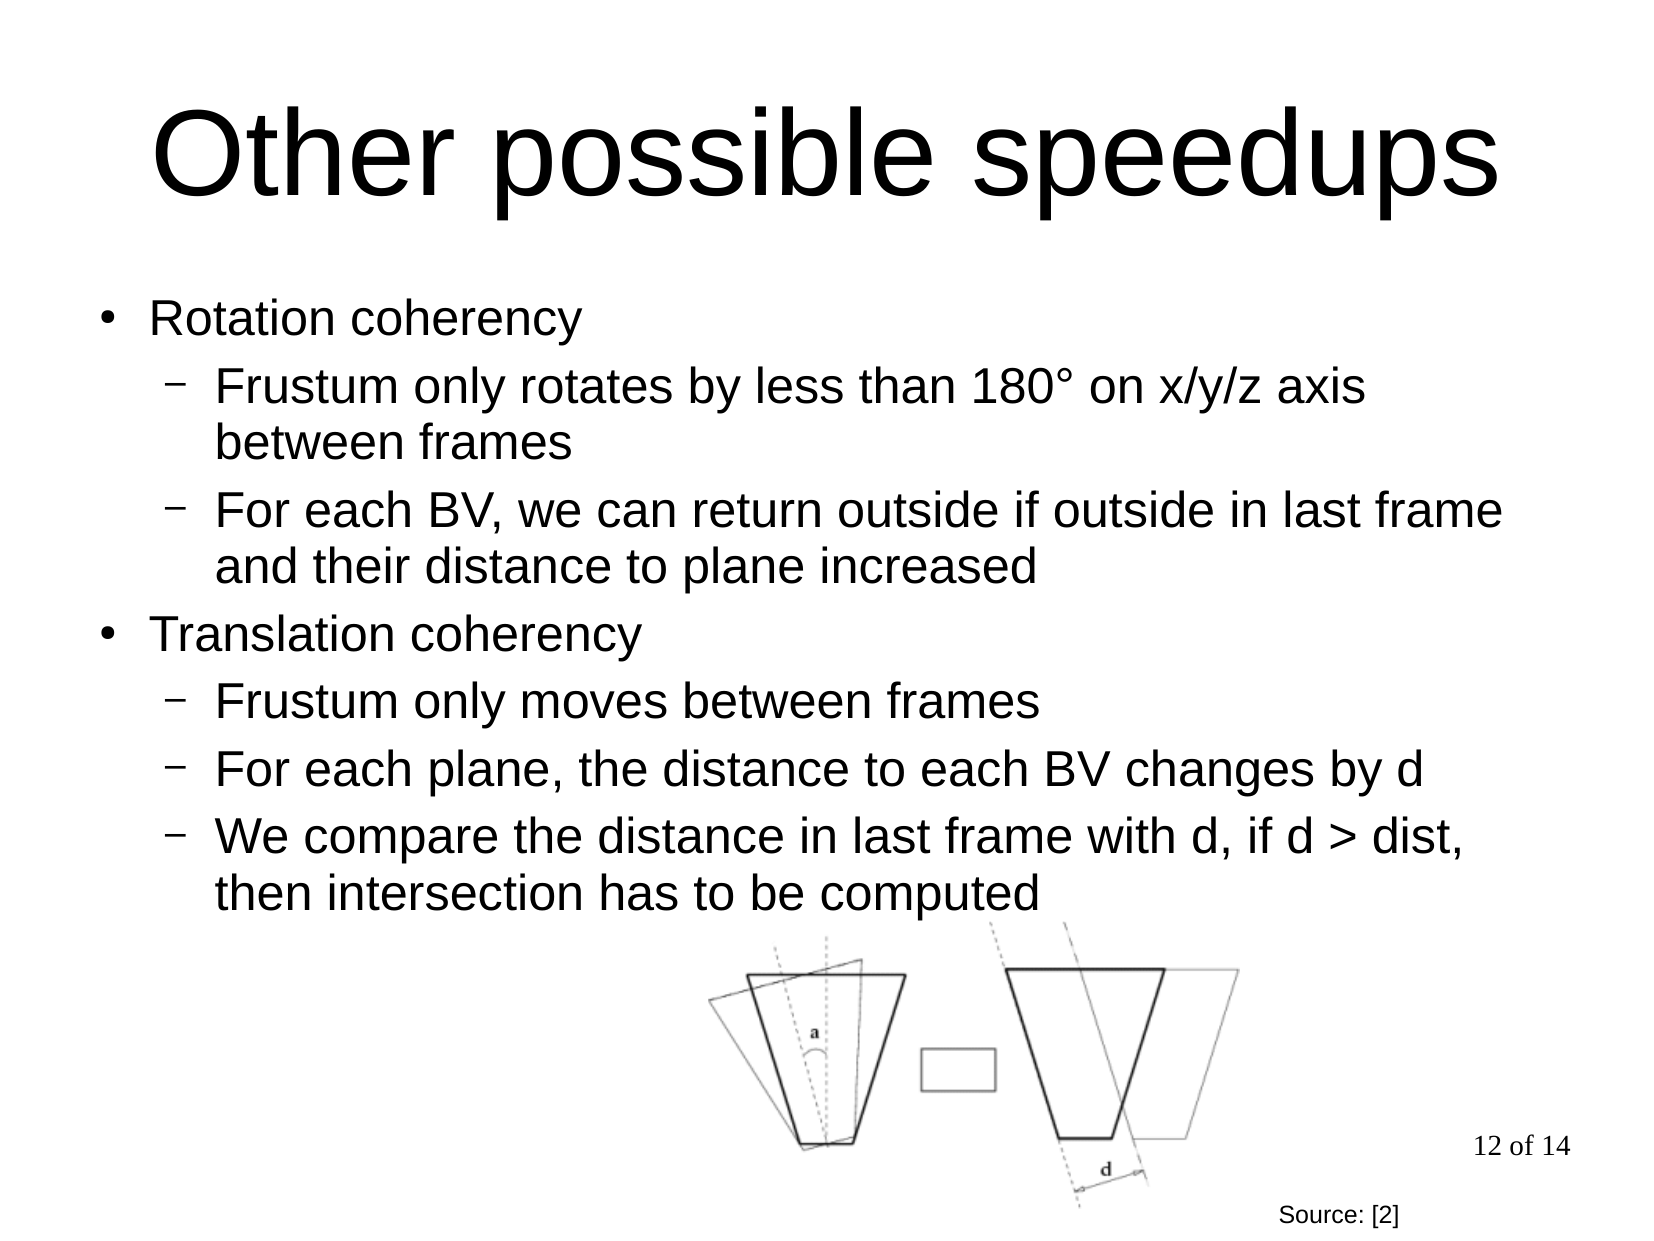

# Other possible speedups
Rotation coherency
Frustum only rotates by less than 180° on x/y/z axis between frames
For each BV, we can return outside if outside in last frame and their distance to plane increased
Translation coherency
Frustum only moves between frames
For each plane, the distance to each BV changes by d
We compare the distance in last frame with d, if d > dist, then intersection has to be computed
12
Source: [2]